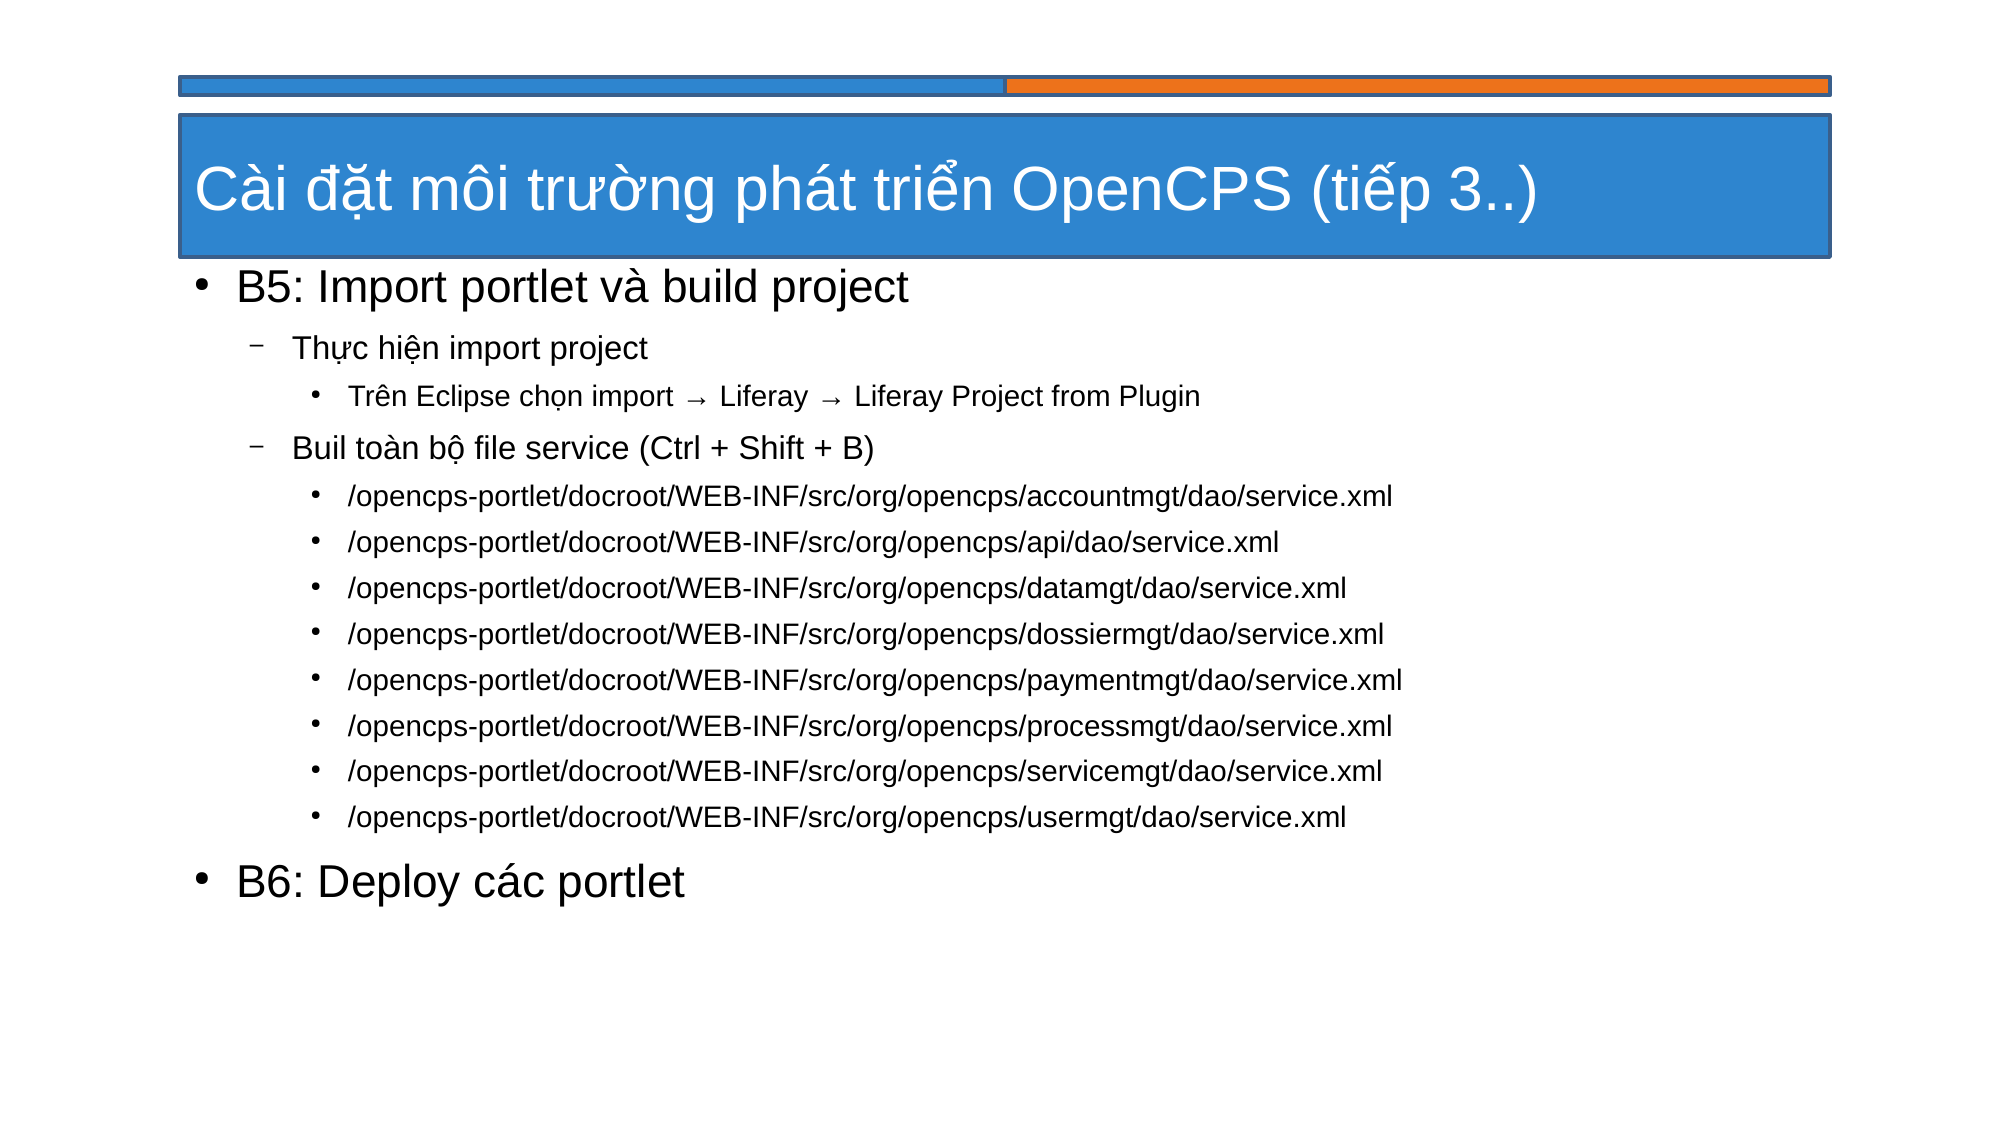

Cài đặt môi trường phát triển OpenCPS (tiếp 3..)
# B5: Import portlet và build project
Thực hiện import project
Trên Eclipse chọn import → Liferay → Liferay Project from Plugin
Buil toàn bộ file service (Ctrl + Shift + B)
/opencps-portlet/docroot/WEB-INF/src/org/opencps/accountmgt/dao/service.xml
/opencps-portlet/docroot/WEB-INF/src/org/opencps/api/dao/service.xml
/opencps-portlet/docroot/WEB-INF/src/org/opencps/datamgt/dao/service.xml
/opencps-portlet/docroot/WEB-INF/src/org/opencps/dossiermgt/dao/service.xml
/opencps-portlet/docroot/WEB-INF/src/org/opencps/paymentmgt/dao/service.xml
/opencps-portlet/docroot/WEB-INF/src/org/opencps/processmgt/dao/service.xml
/opencps-portlet/docroot/WEB-INF/src/org/opencps/servicemgt/dao/service.xml
/opencps-portlet/docroot/WEB-INF/src/org/opencps/usermgt/dao/service.xml
B6: Deploy các portlet